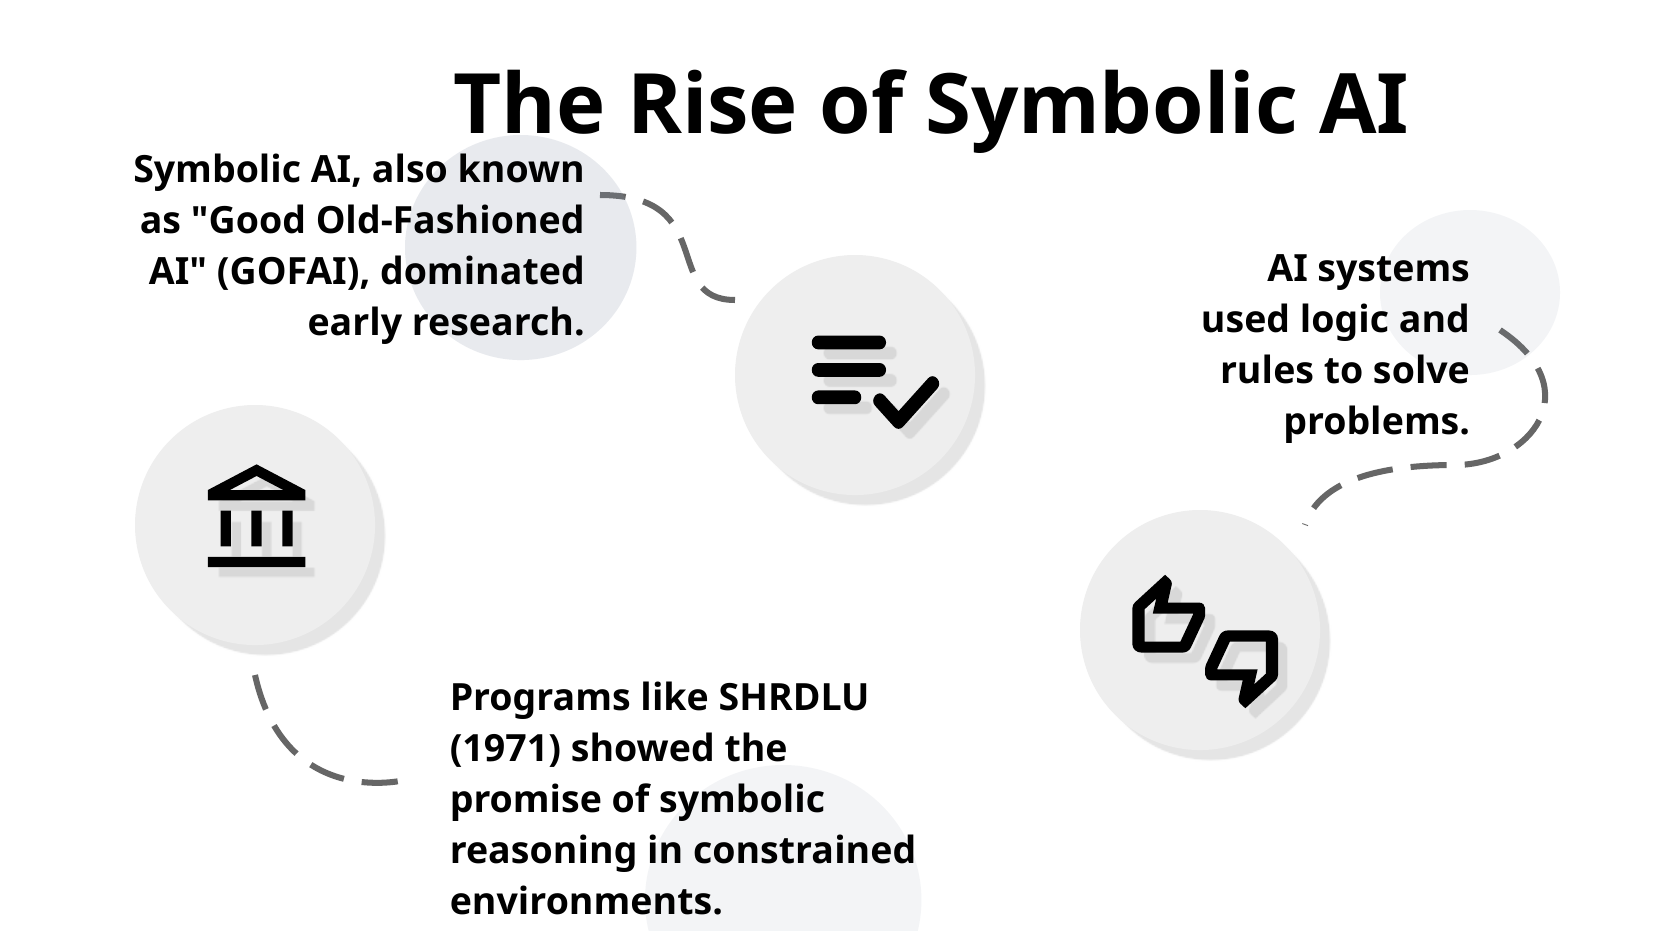

The Rise of Symbolic AI
Symbolic AI, also known as "Good Old-Fashioned AI" (GOFAI), dominated early research.
AI systems used logic and rules to solve problems.
Programs like SHRDLU (1971) showed the promise of symbolic reasoning in constrained environments.